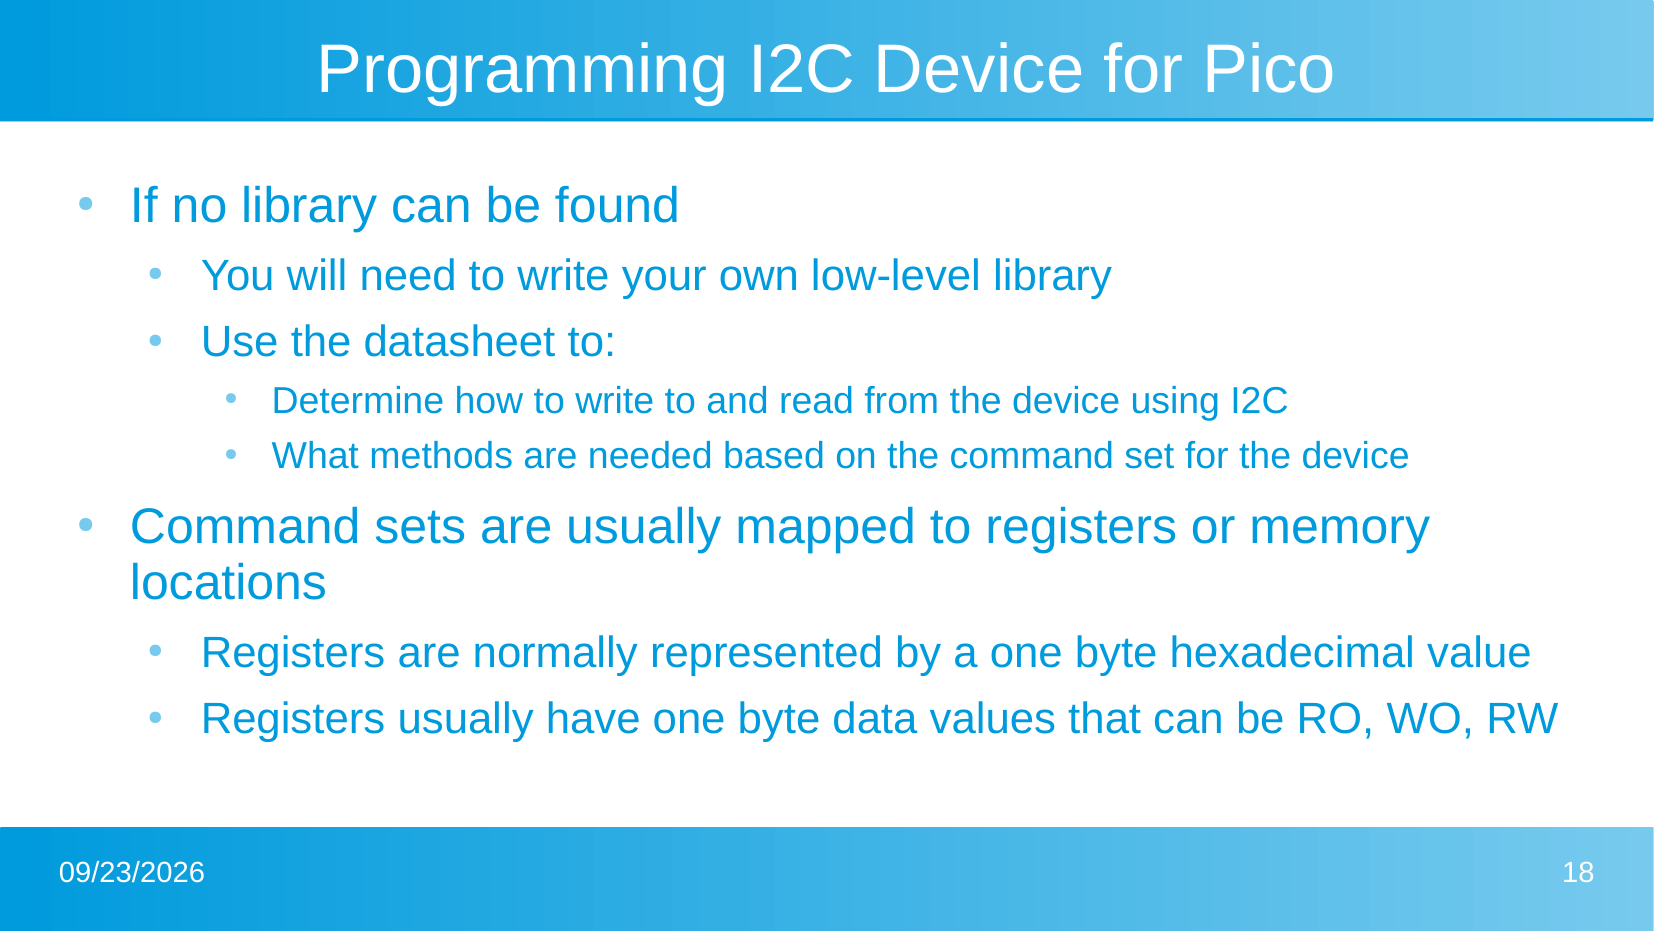

# Programming I2C Device for Pico
If no library can be found
You will need to write your own low-level library
Use the datasheet to:
Determine how to write to and read from the device using I2C
What methods are needed based on the command set for the device
Command sets are usually mapped to registers or memory locations
Registers are normally represented by a one byte hexadecimal value
Registers usually have one byte data values that can be RO, WO, RW
18